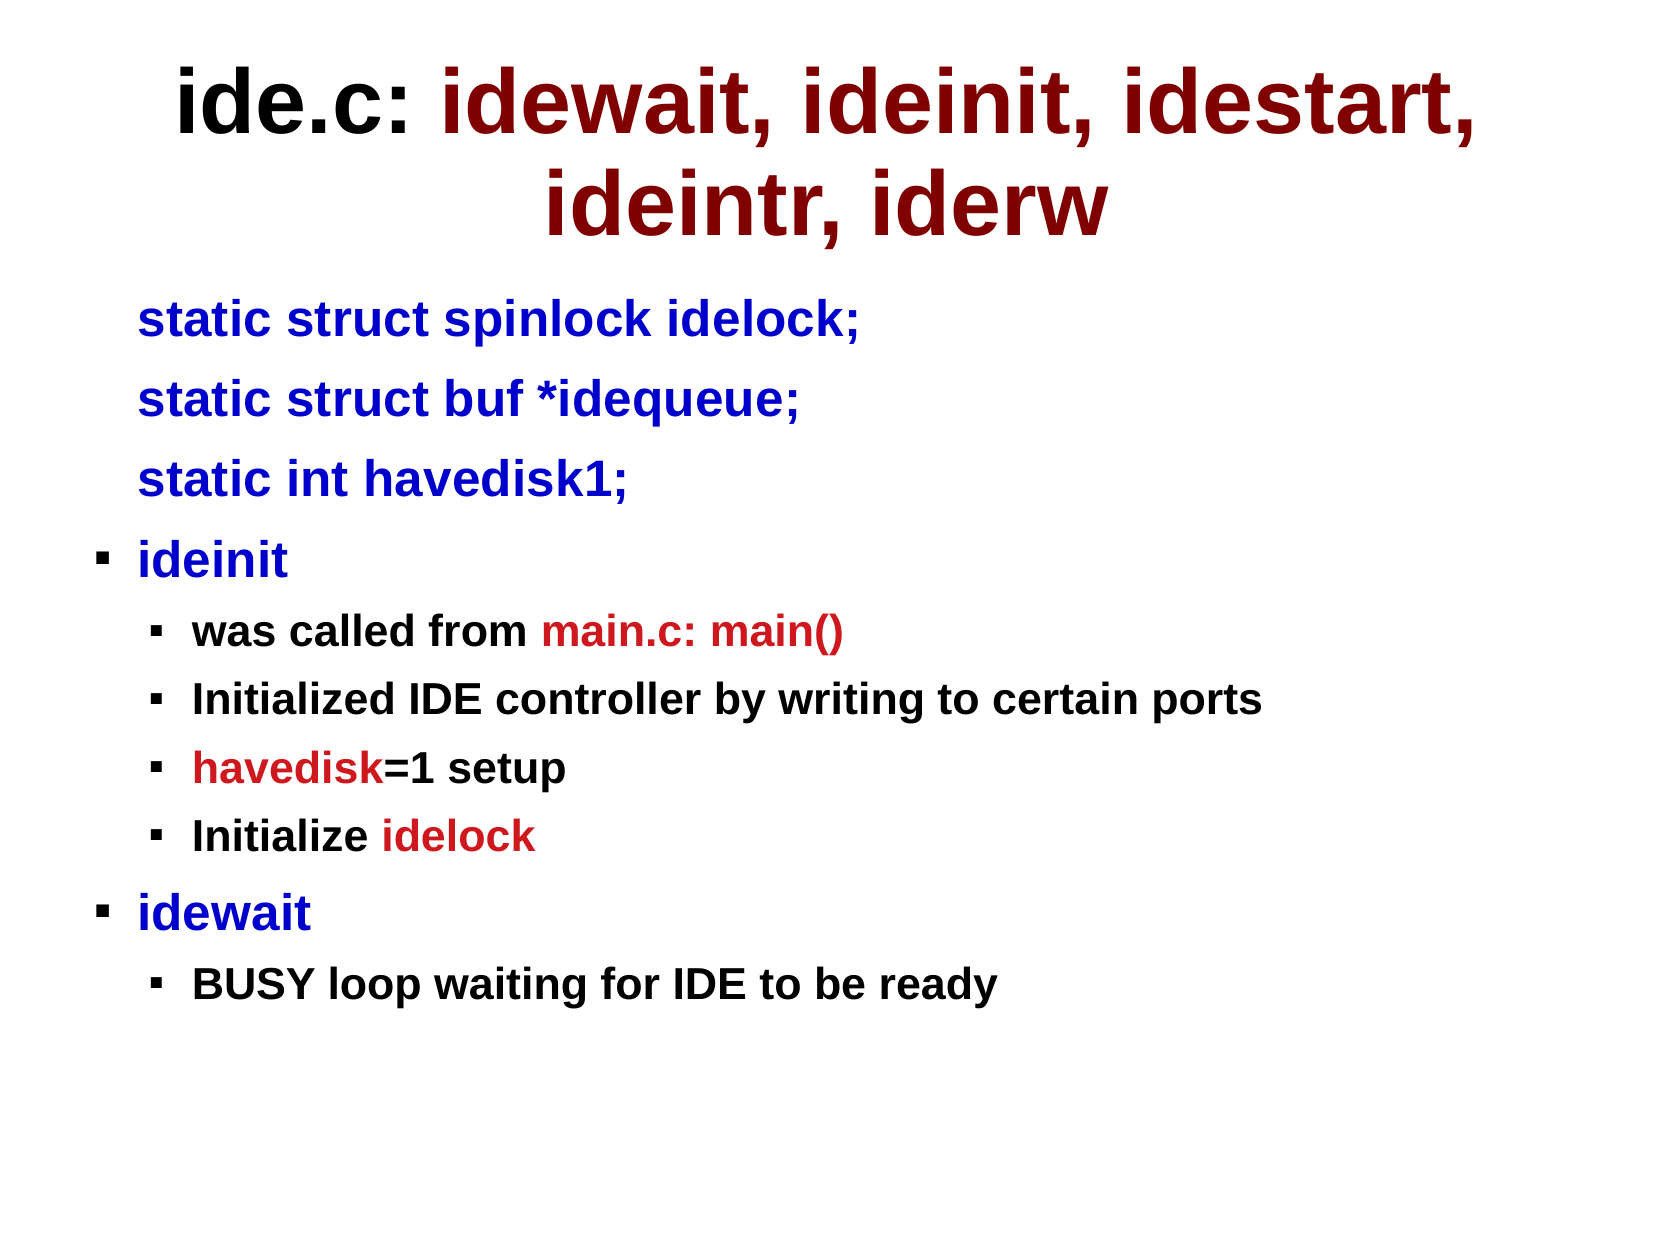

# ide.c: idewait, ideinit, idestart, ideintr, iderw
static struct spinlock idelock;
static struct buf *idequeue;
static int havedisk1;
ideinit
was called from main.c: main()
Initialized IDE controller by writing to certain ports
havedisk=1 setup
Initialize idelock
idewait
BUSY loop waiting for IDE to be ready